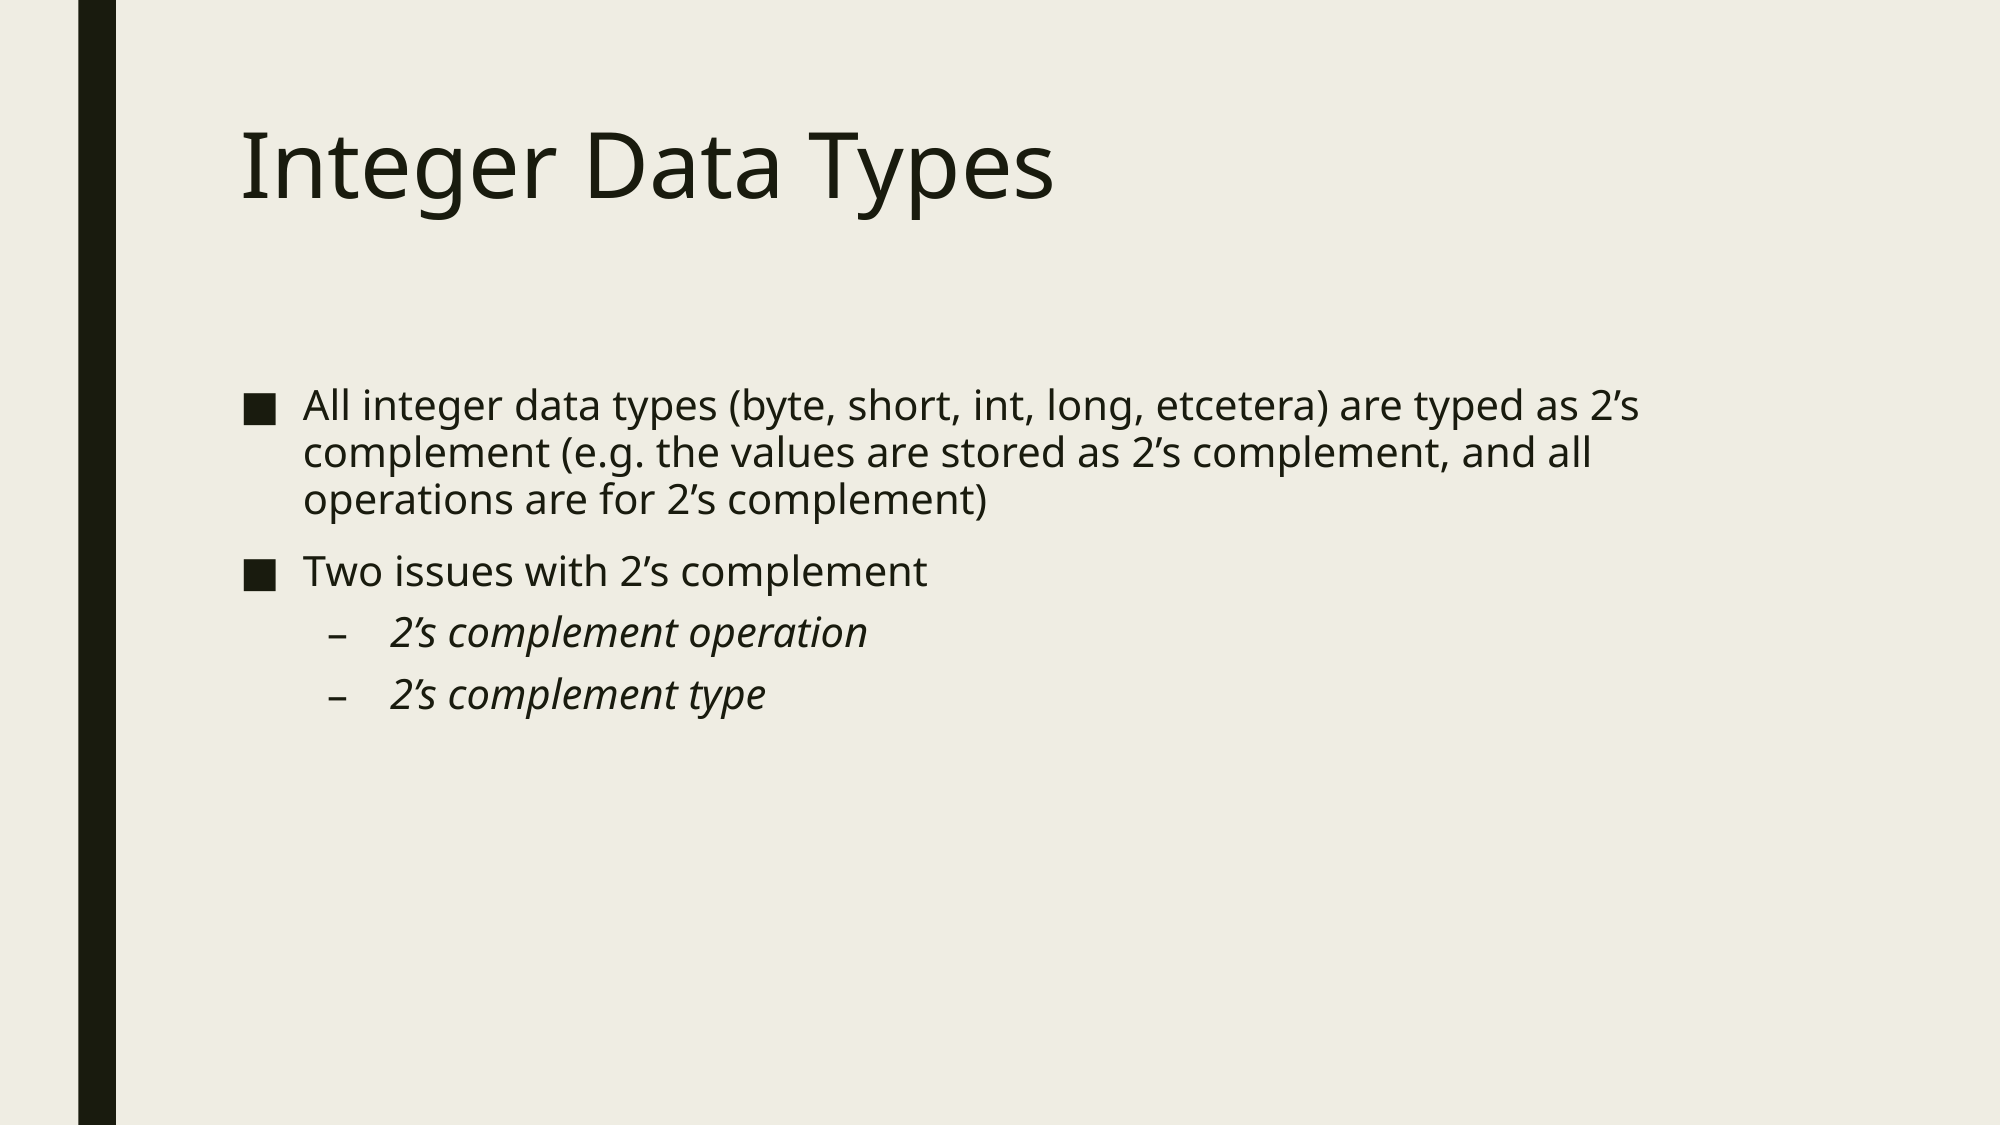

# Integer Data Types
All integer data types (byte, short, int, long, etcetera) are typed as 2’s complement (e.g. the values are stored as 2’s complement, and all operations are for 2’s complement)
Two issues with 2’s complement
2’s complement operation
2’s complement type